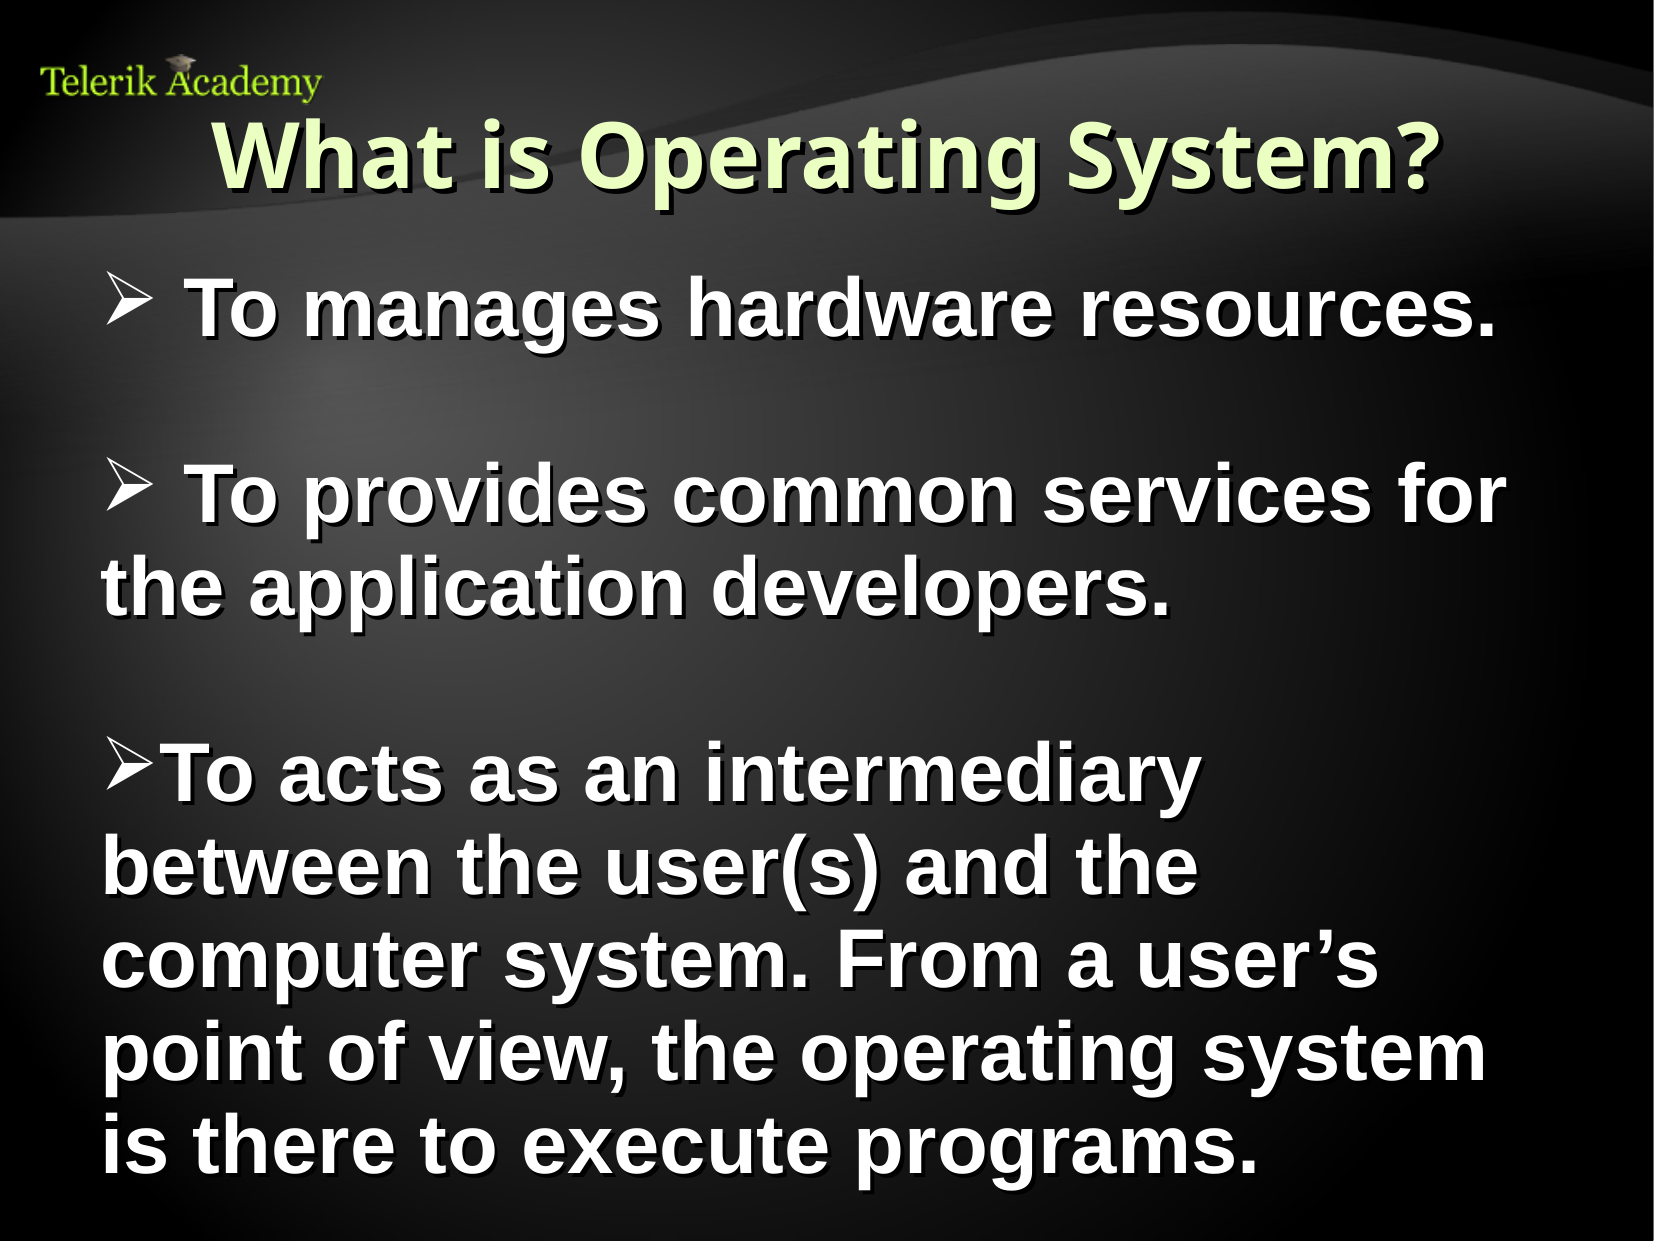

# What is Operating System?
 To manages hardware resources.
 To provides common services for the application developers.
To acts as an intermediary between the user(s) and the computer system. From a user’s point of view, the operating system is there to execute programs.